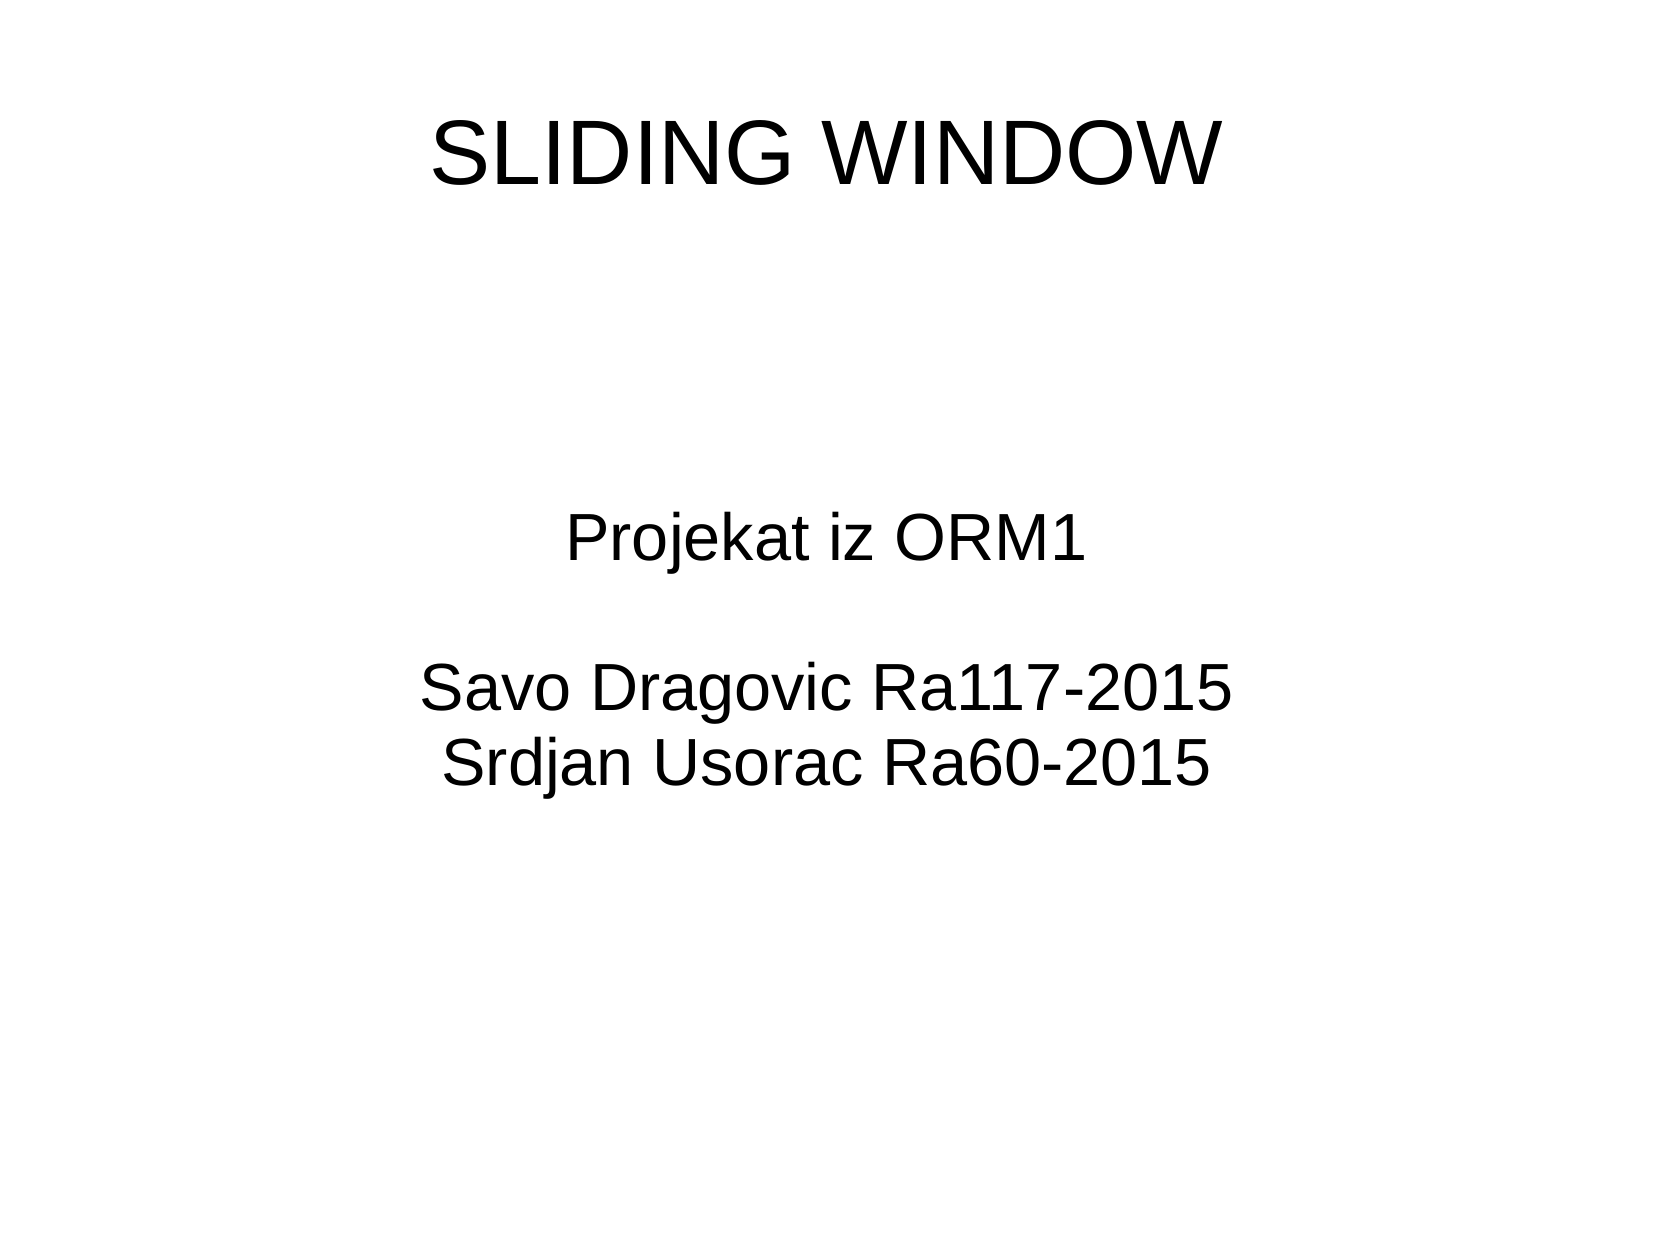

# SLIDING WINDOW
Projekat iz ORM1
Savo Dragovic Ra117-2015
Srdjan Usorac Ra60-2015